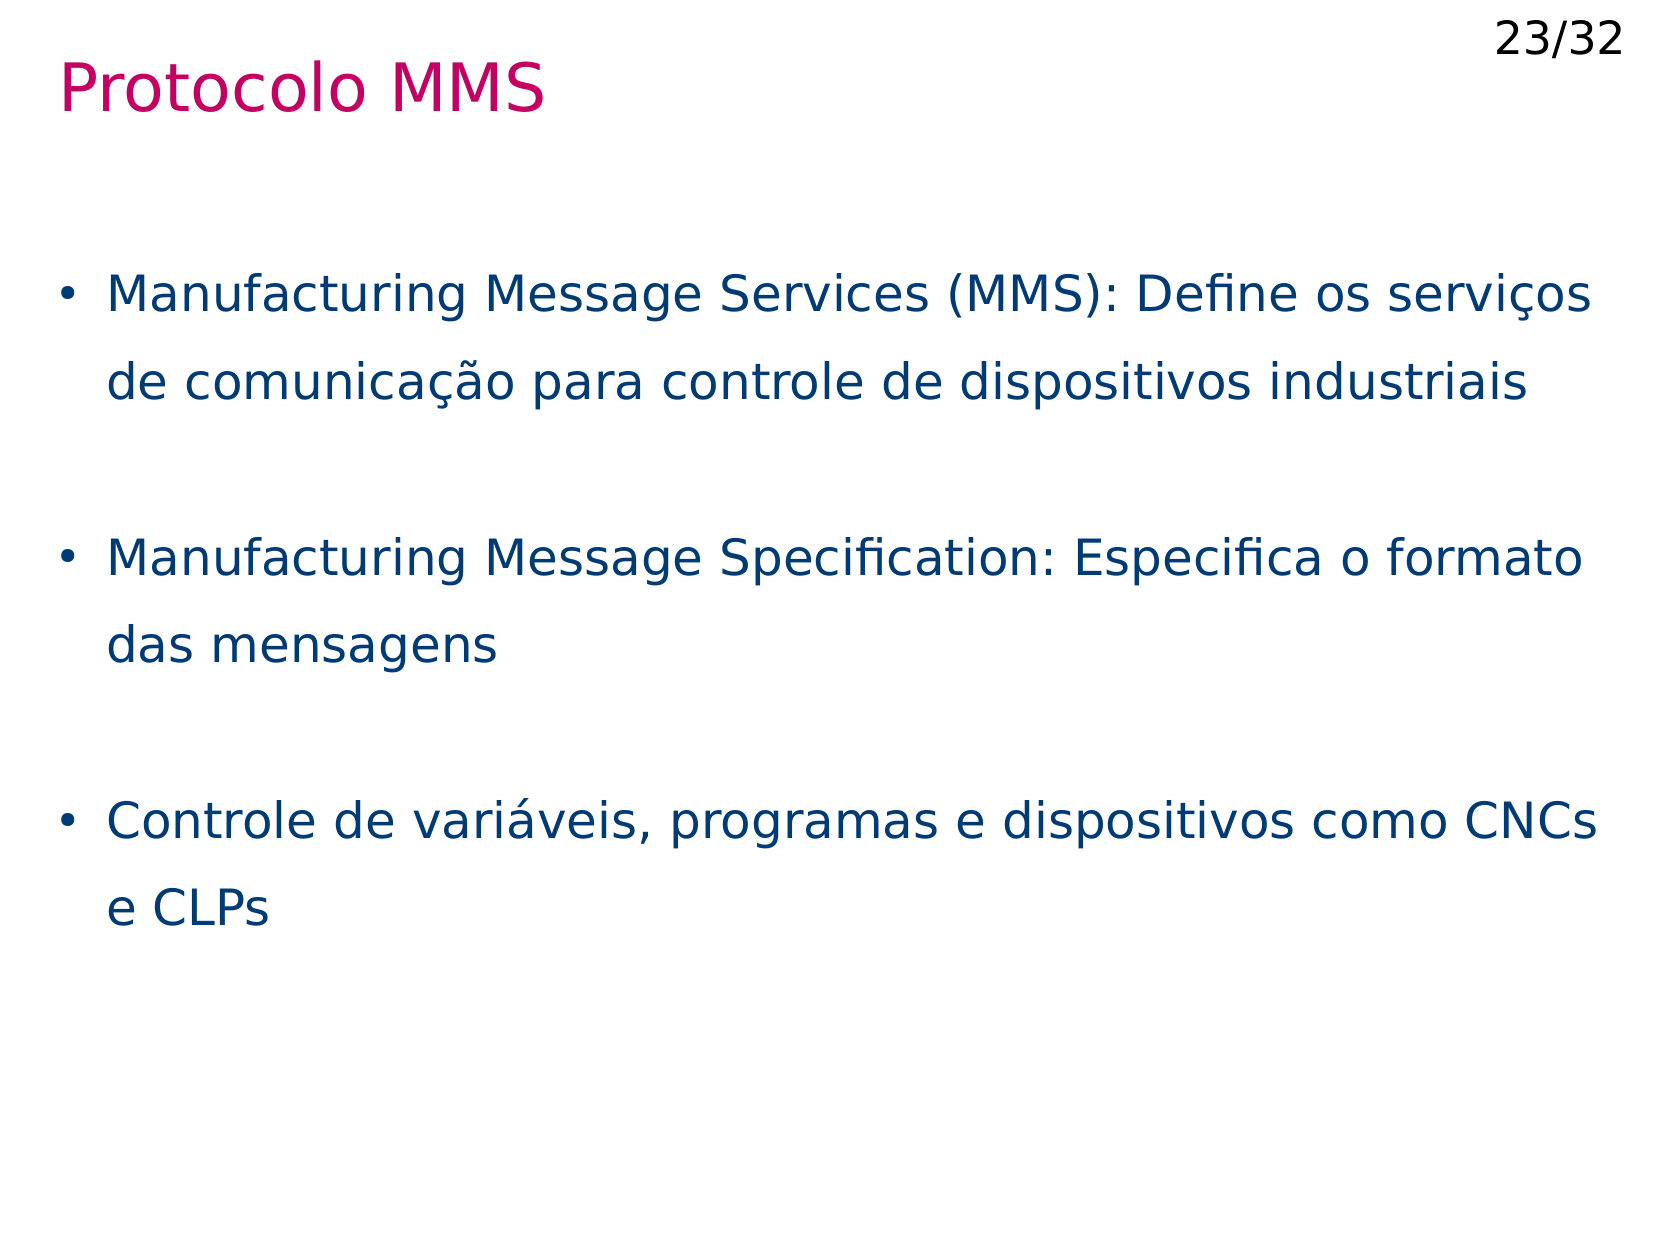

23
# Protocolo MMS
Manufacturing Message Services (MMS): Define os serviços de comunicação para controle de dispositivos industriais
Manufacturing Message Specification: Especifica o formato das mensagens
Controle de variáveis, programas e dispositivos como CNCs e CLPs